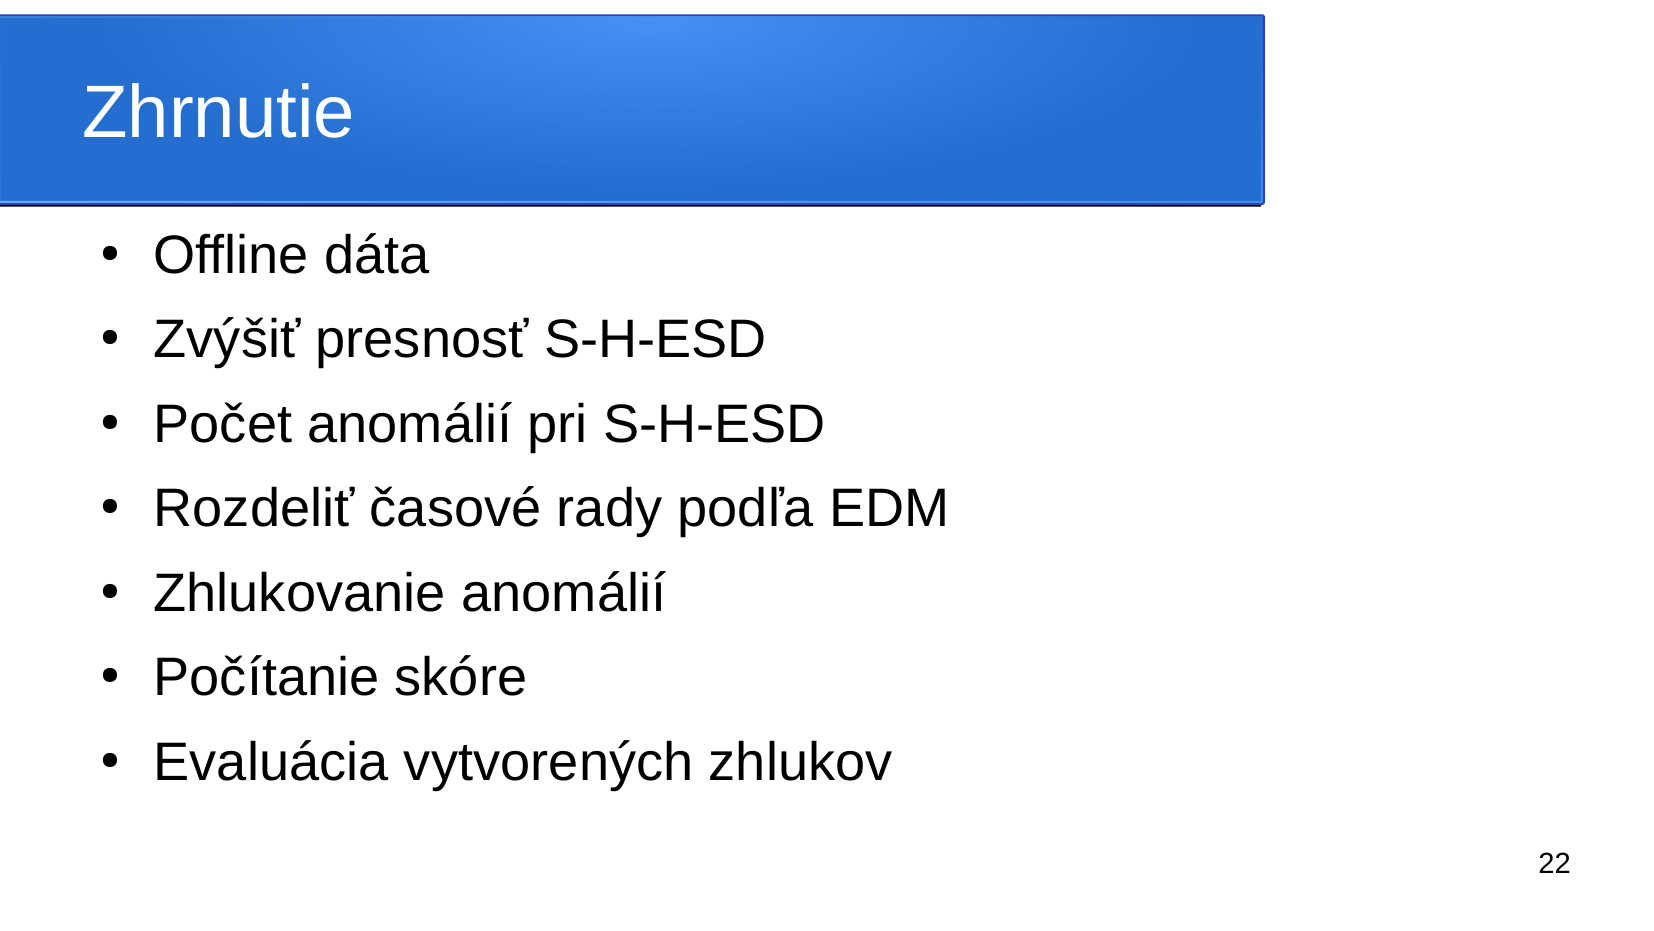

# Zhrnutie
Offline dáta
Zvýšiť presnosť S-H-ESD
Počet anomálií pri S-H-ESD
Rozdeliť časové rady podľa EDM
Zhlukovanie anomálií
Počítanie skóre
Evaluácia vytvorených zhlukov
22